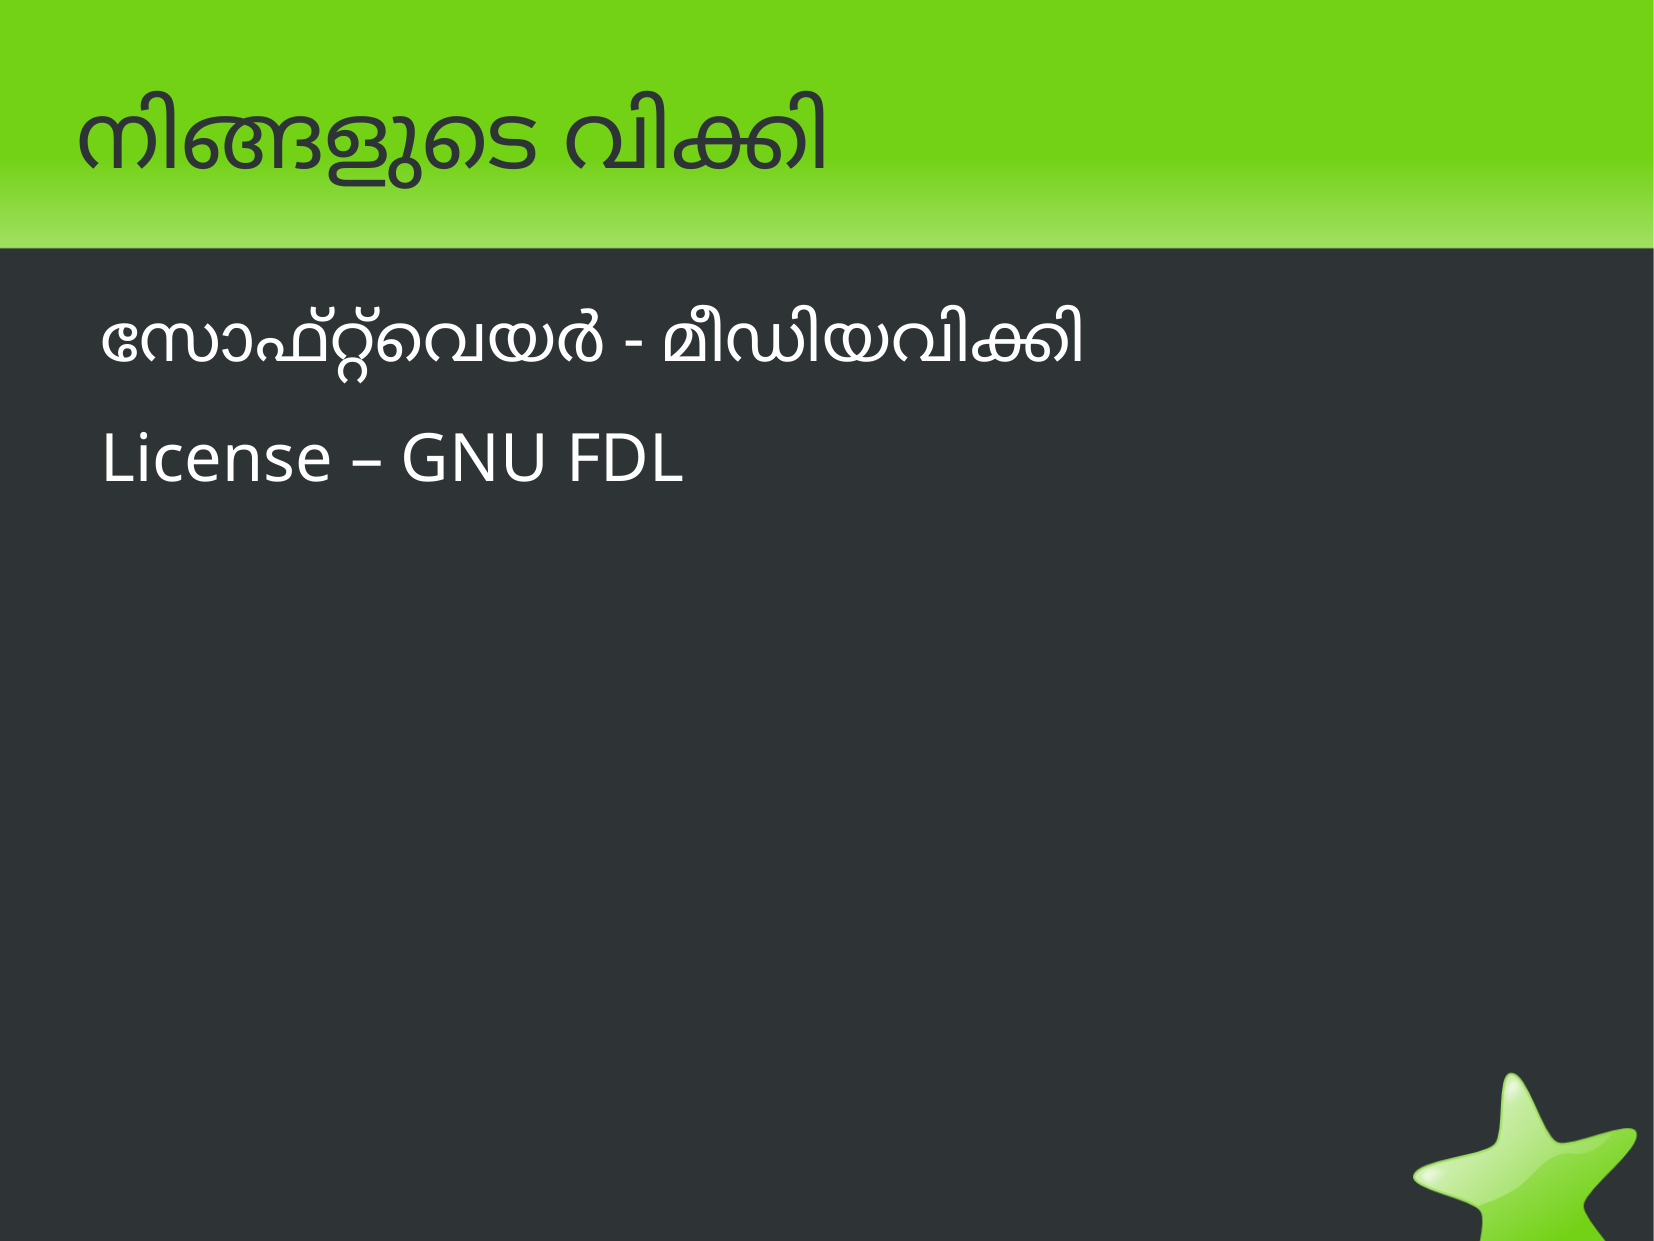

# നിങ്ങളുടെ വിക്കി
സോഫ്റ്റ്​വെയര്‍ - മീഡിയവിക്കി
License – GNU FDL